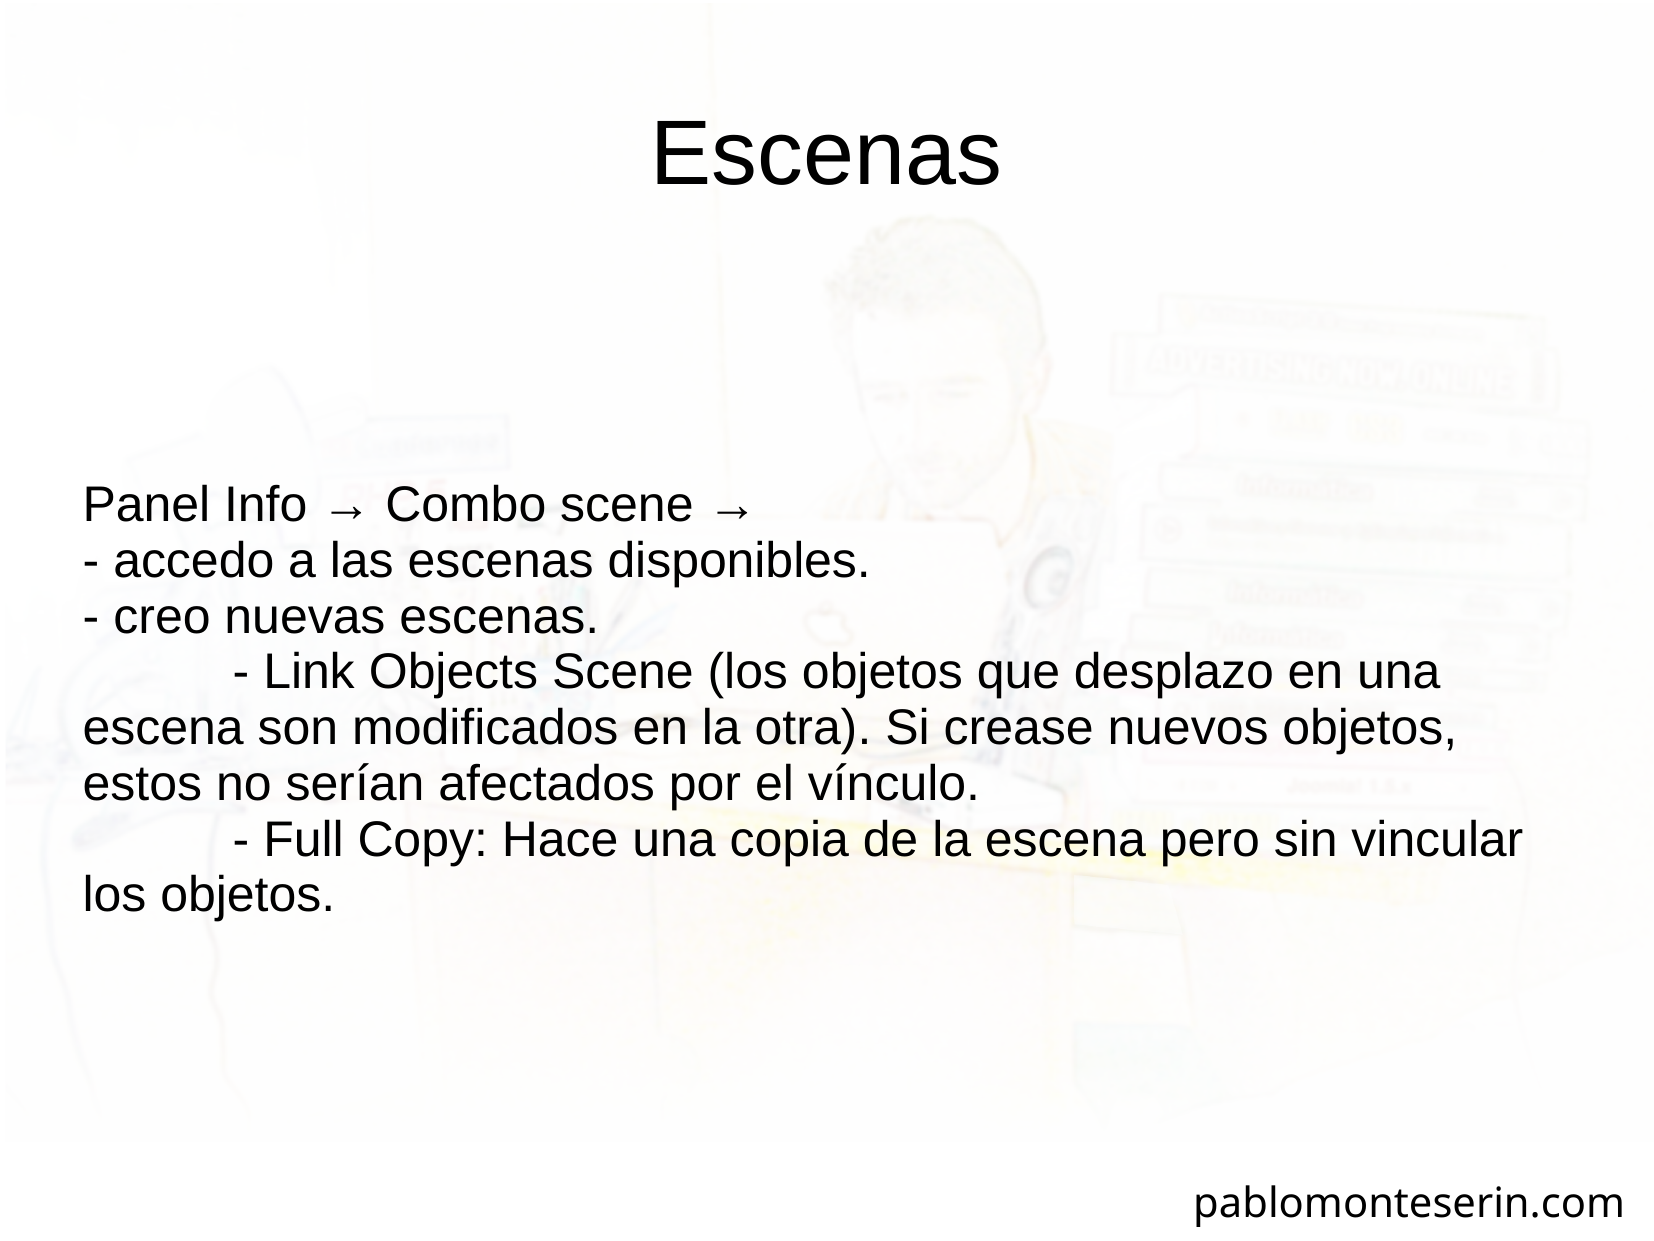

# Escenas
Panel Info → Combo scene →
- accedo a las escenas disponibles.
- creo nuevas escenas.
		- Link Objects Scene (los objetos que desplazo en una escena son modificados en la otra). Si crease nuevos objetos, estos no serían afectados por el vínculo.
		- Full Copy: Hace una copia de la escena pero sin vincular los objetos.